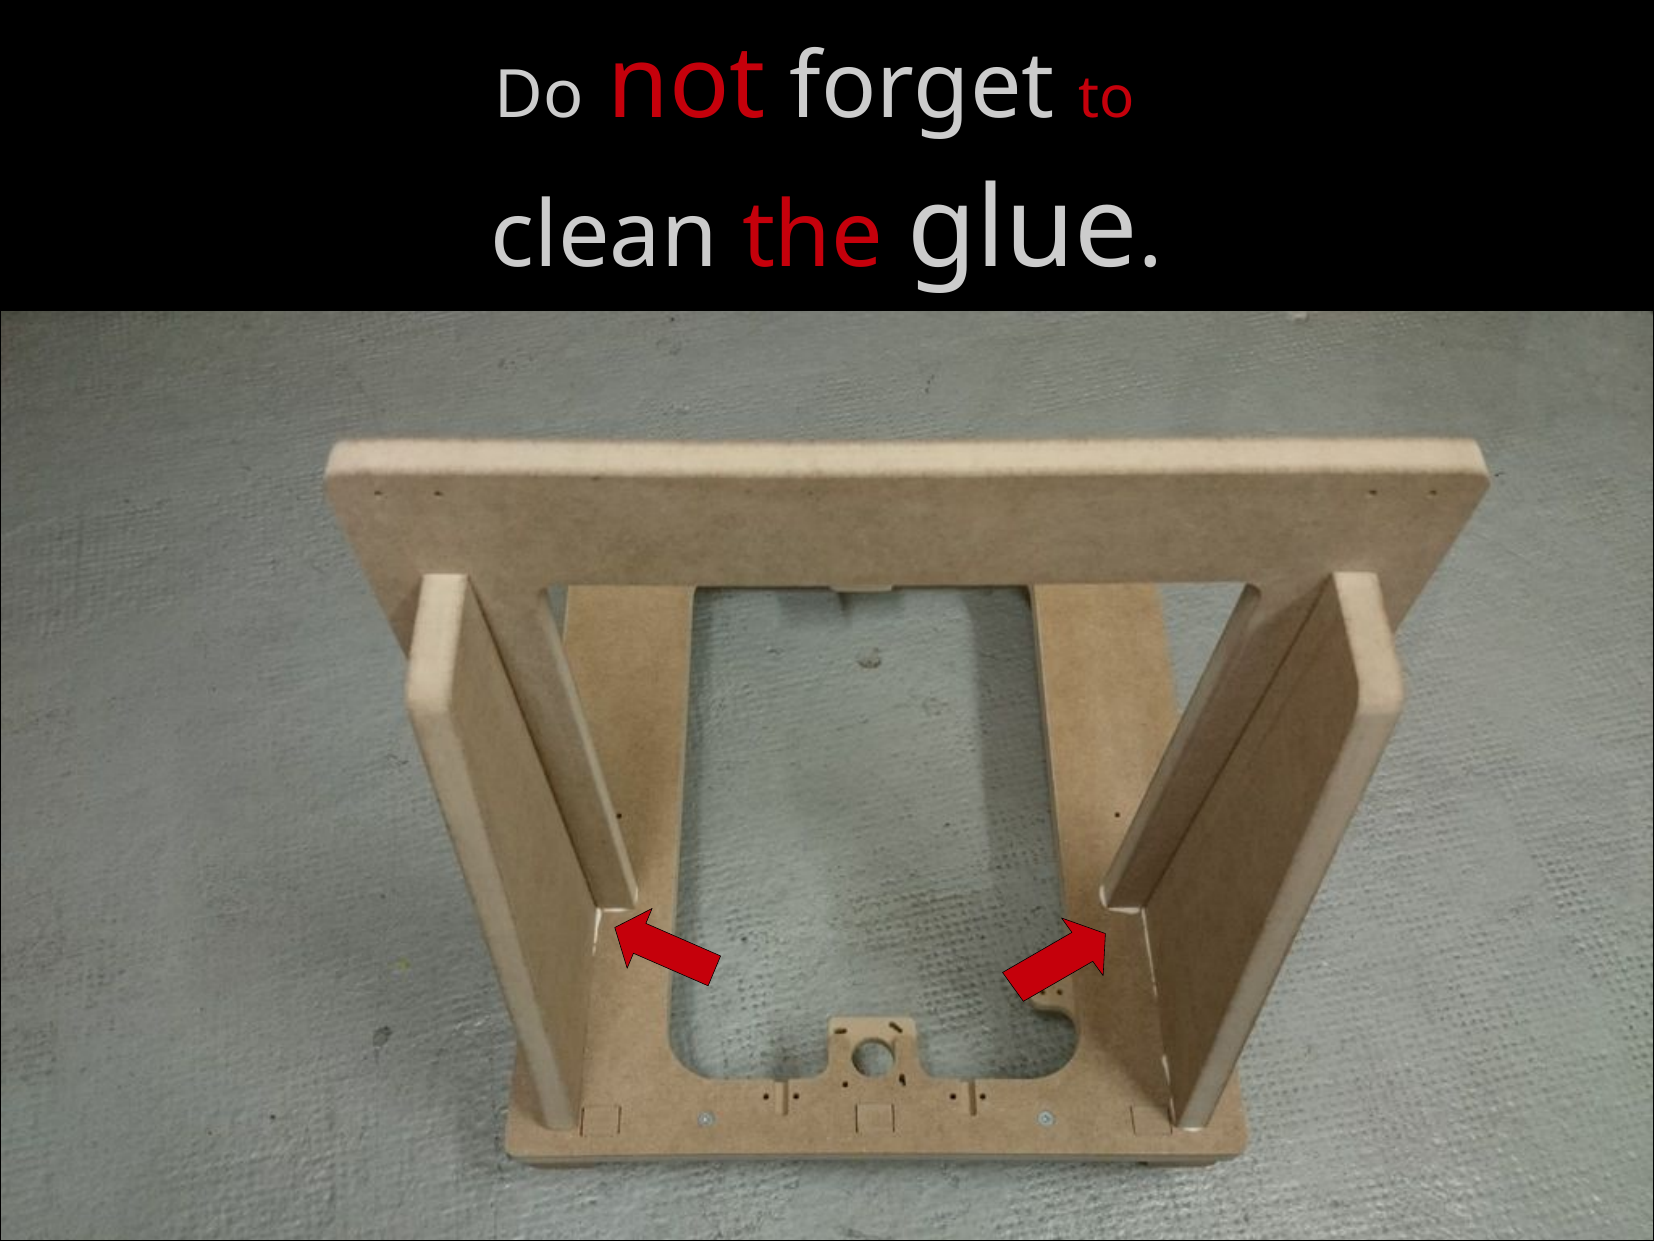

# Do not forget to clean the glue.